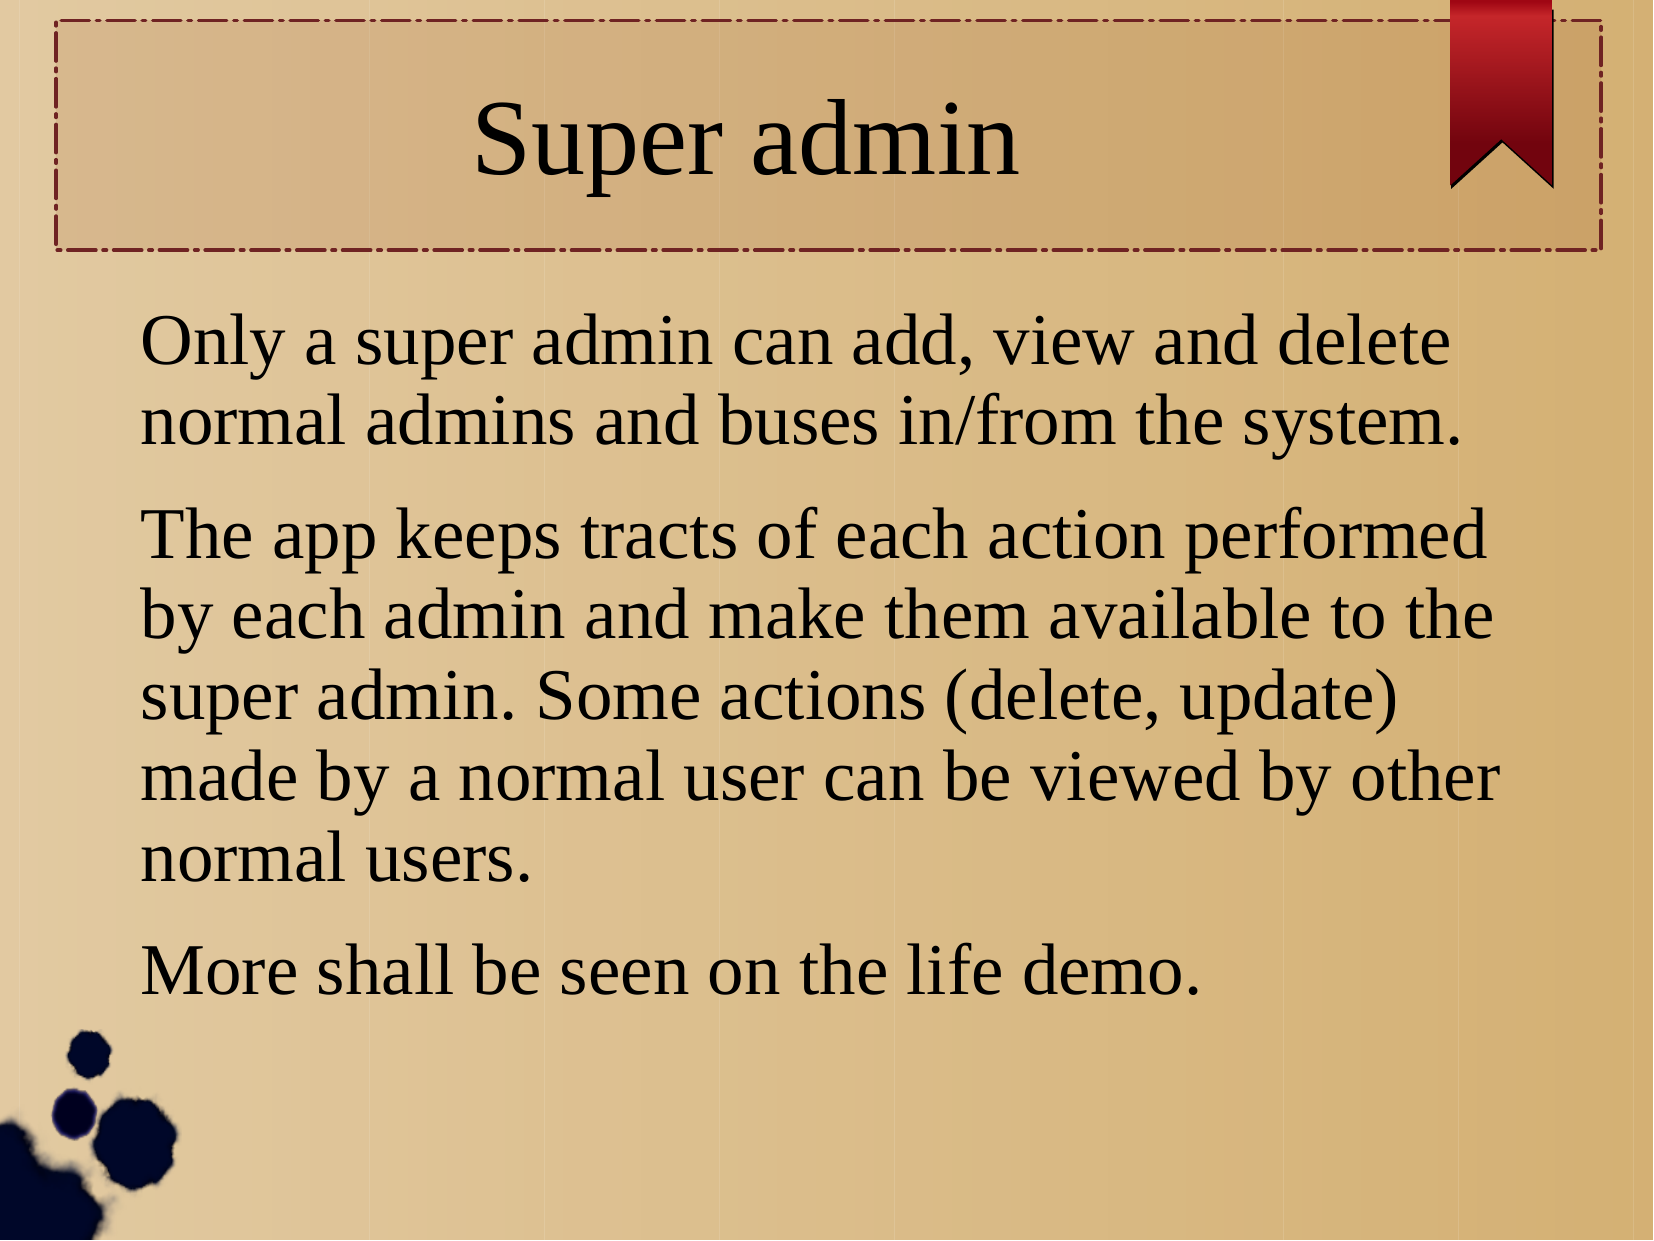

# Super admin
Only a super admin can add, view and delete normal admins and buses in/from the system.
The app keeps tracts of each action performed by each admin and make them available to the super admin. Some actions (delete, update) made by a normal user can be viewed by other normal users.
More shall be seen on the life demo.